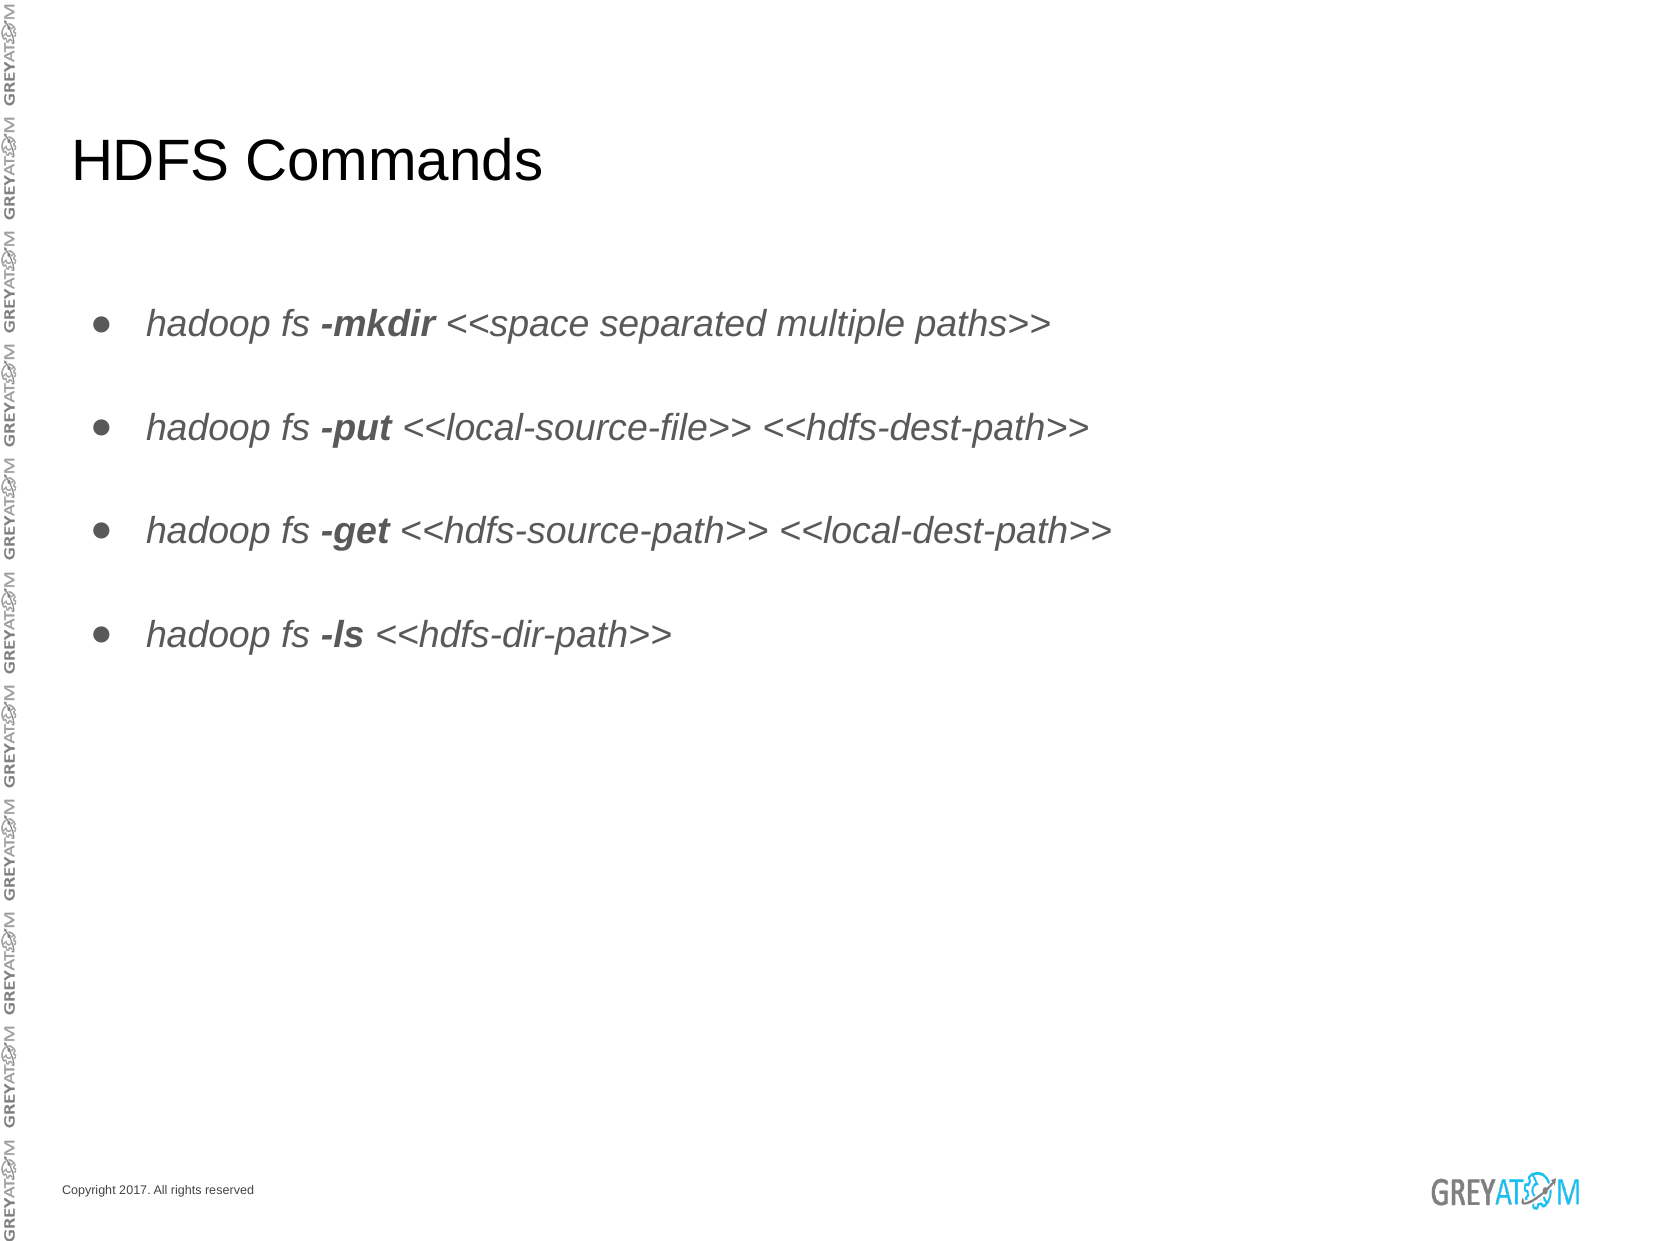

HDFS Commands
hadoop fs -mkdir <<space separated multiple paths>>
hadoop fs -put <<local-source-file>> <<hdfs-dest-path>>
hadoop fs -get <<hdfs-source-path>> <<local-dest-path>>
hadoop fs -ls <<hdfs-dir-path>>